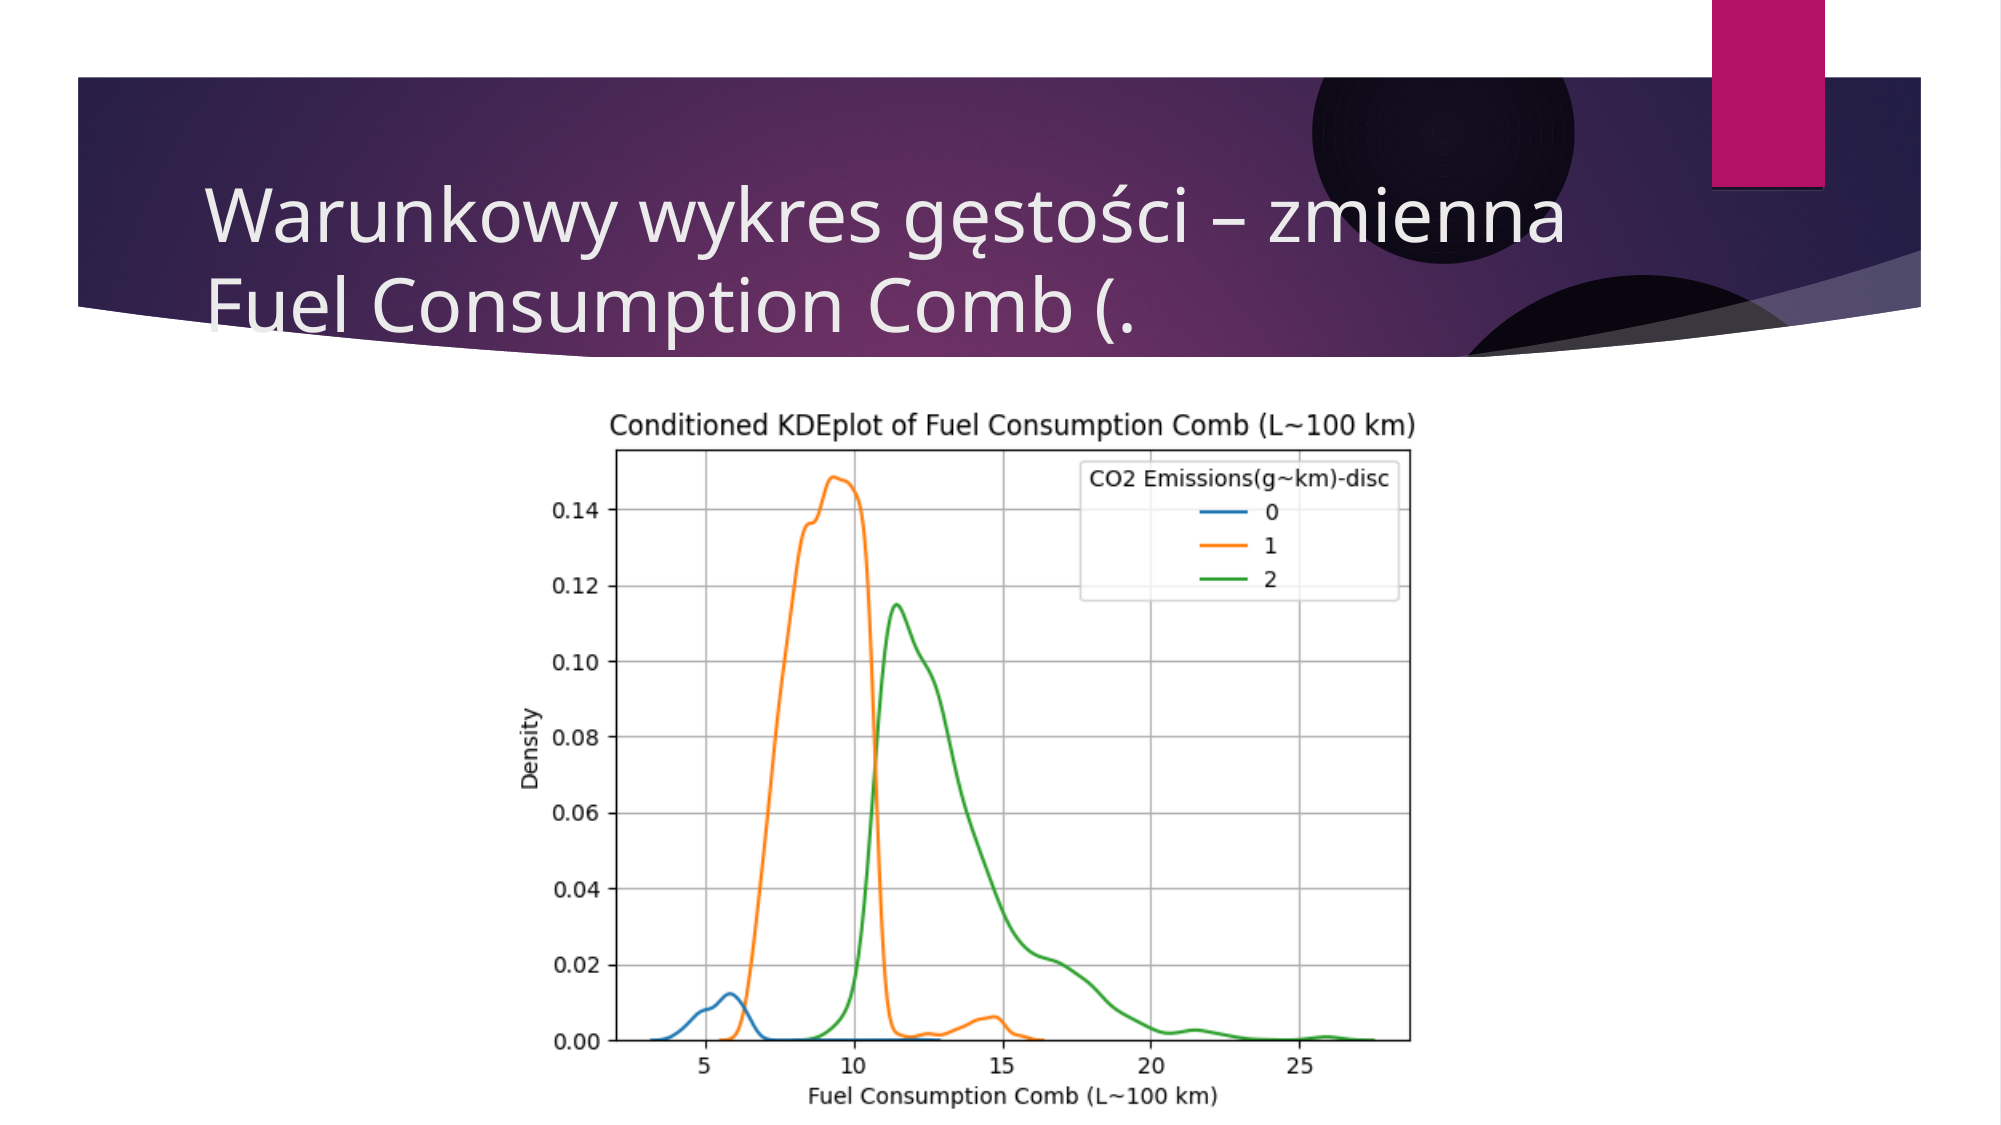

# Warunkowy wykres gęstości – zmienna Fuel Consumption Comb (.